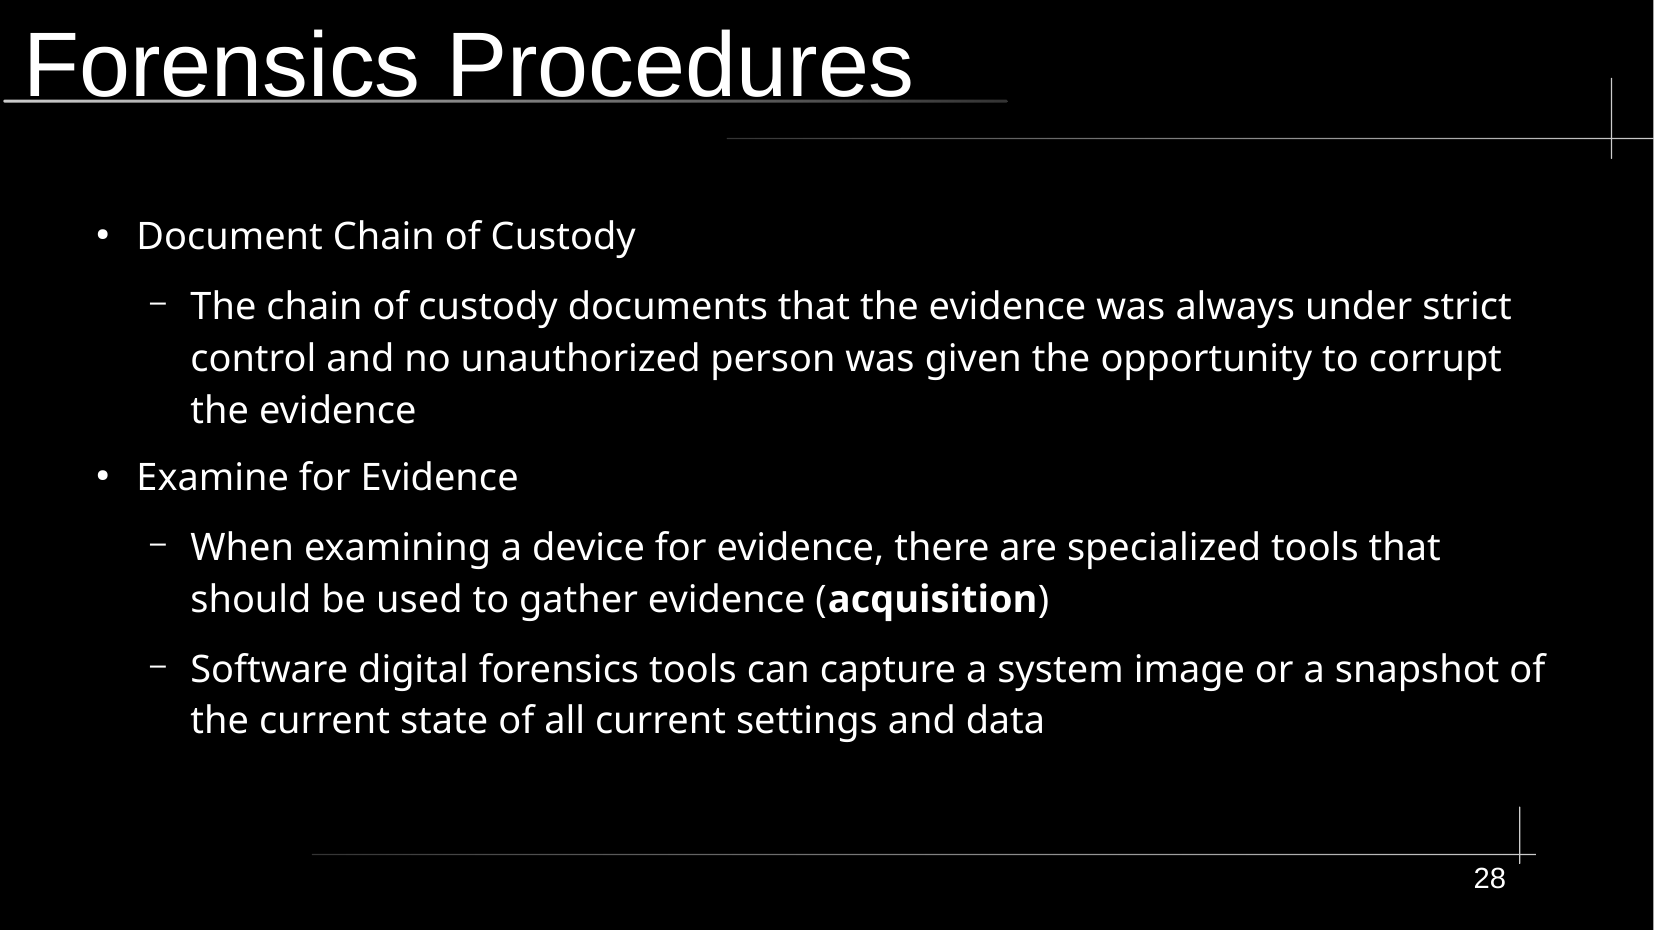

# Forensics Procedures
Document Chain of Custody
The chain of custody documents that the evidence was always under strict control and no unauthorized person was given the opportunity to corrupt the evidence
Examine for Evidence
When examining a device for evidence, there are specialized tools that should be used to gather evidence (acquisition)
Software digital forensics tools can capture a system image or a snapshot of the current state of all current settings and data
28